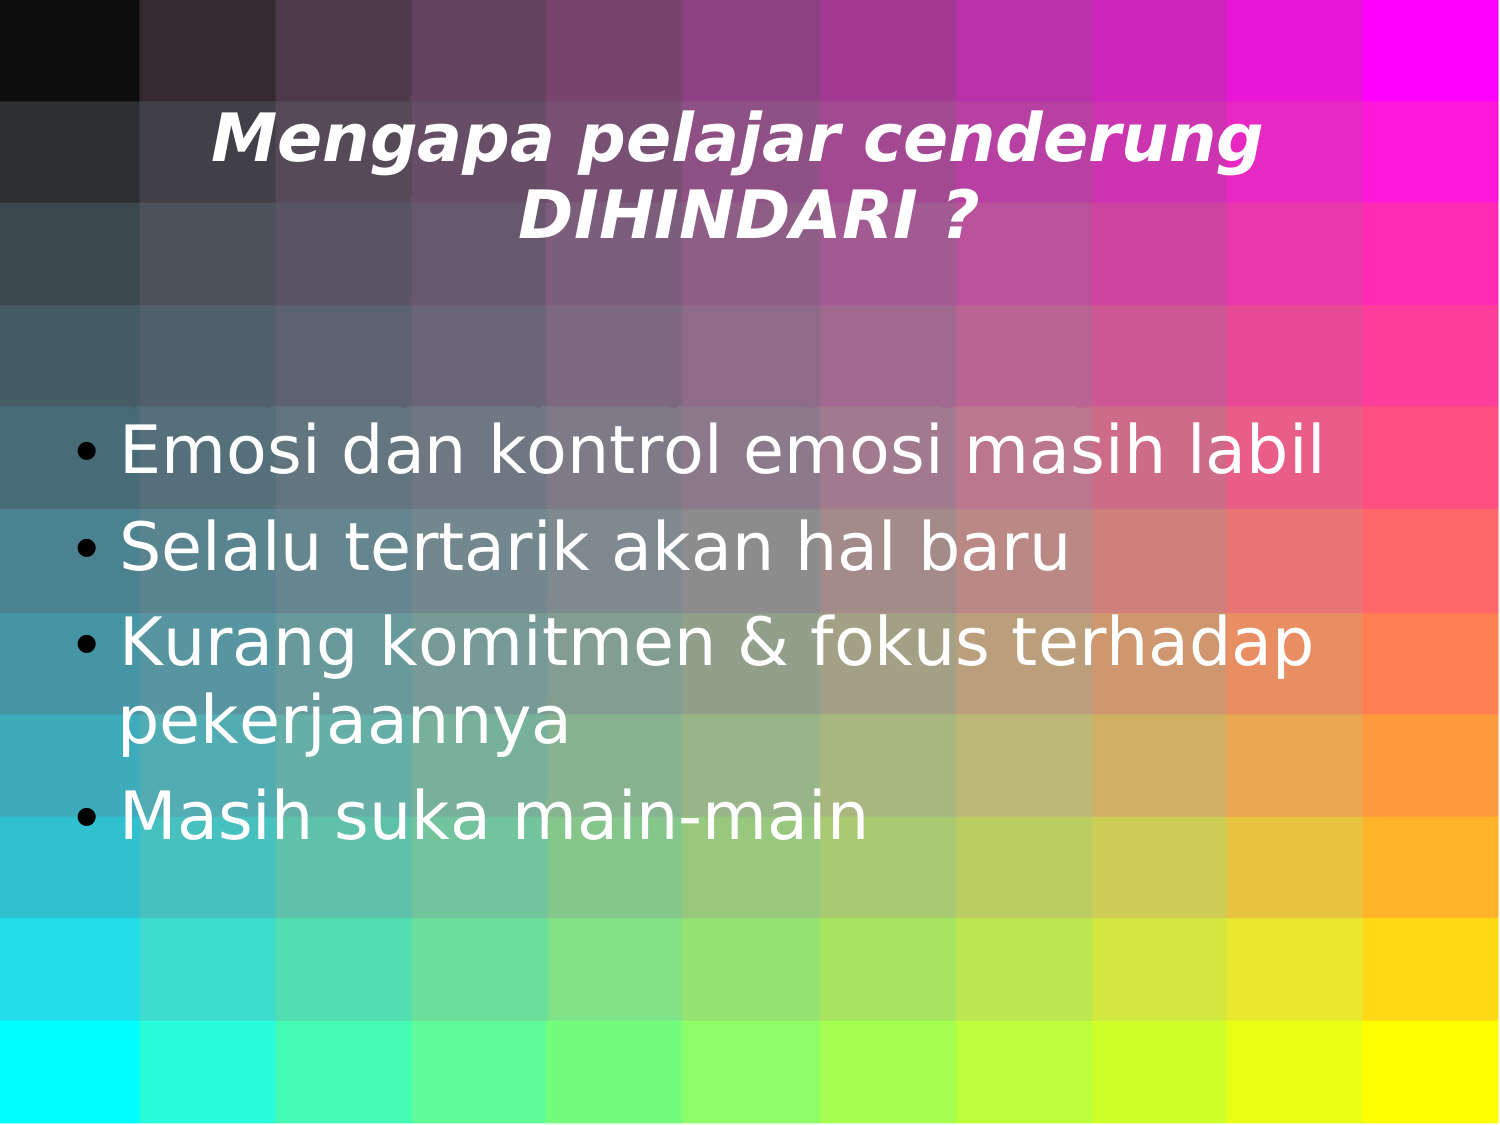

# Mengapa pelajar cenderung DIHINDARI ?
 Emosi dan kontrol emosi masih labil
 Selalu tertarik akan hal baru
 Kurang komitmen & fokus terhadap pekerjaannya
 Masih suka main-main